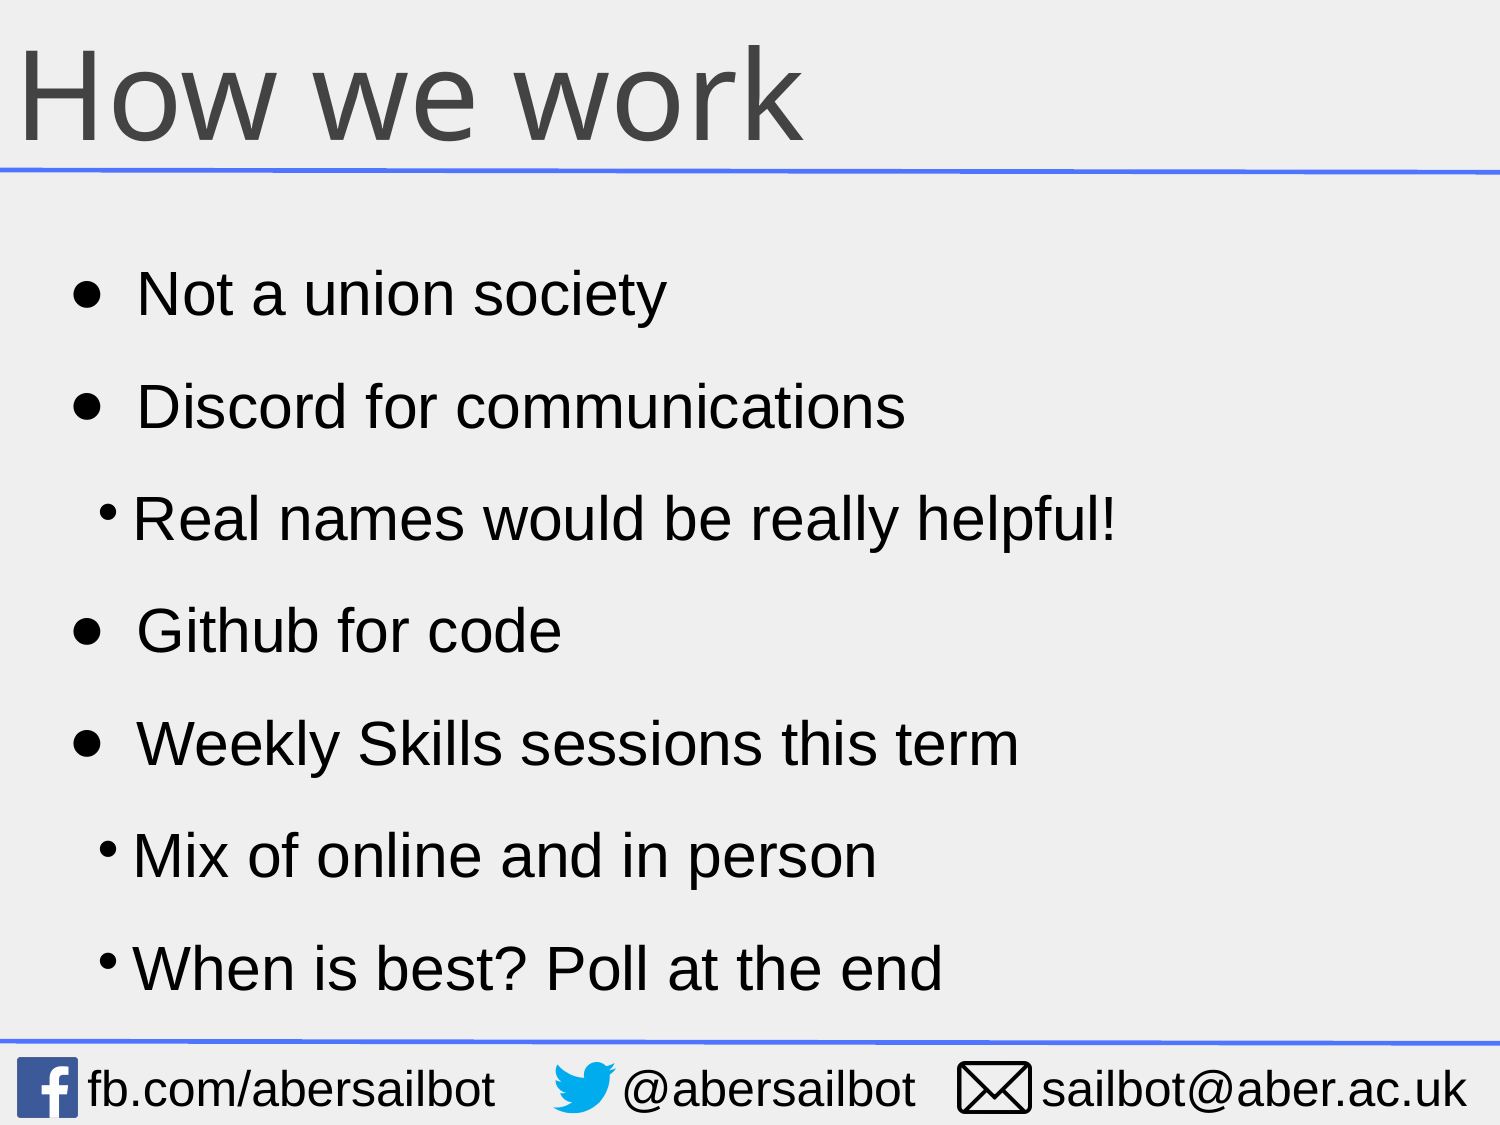

How we work
Not a union society
Discord for communications
Real names would be really helpful!
Github for code
Weekly Skills sessions this term
Mix of online and in person
When is best? Poll at the end
 fb.com/abersailbot @abersailbot sailbot@aber.ac.uk